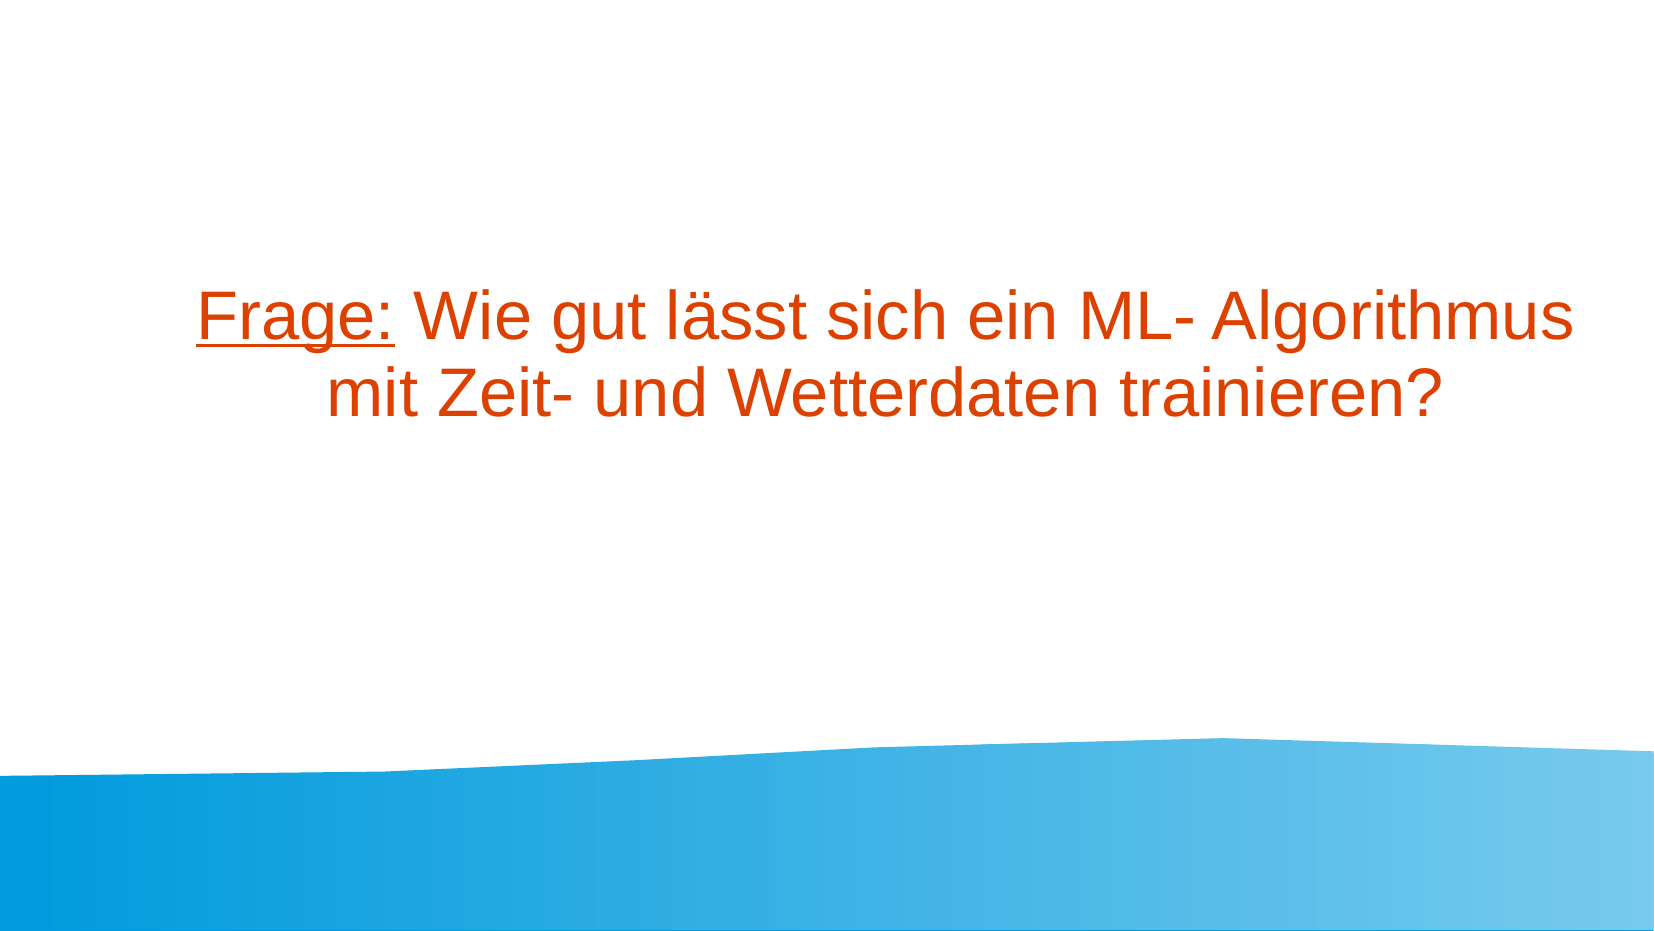

# Frage: Wie gut lässt sich ein ML- Algorithmus mit Zeit- und Wetterdaten trainieren?